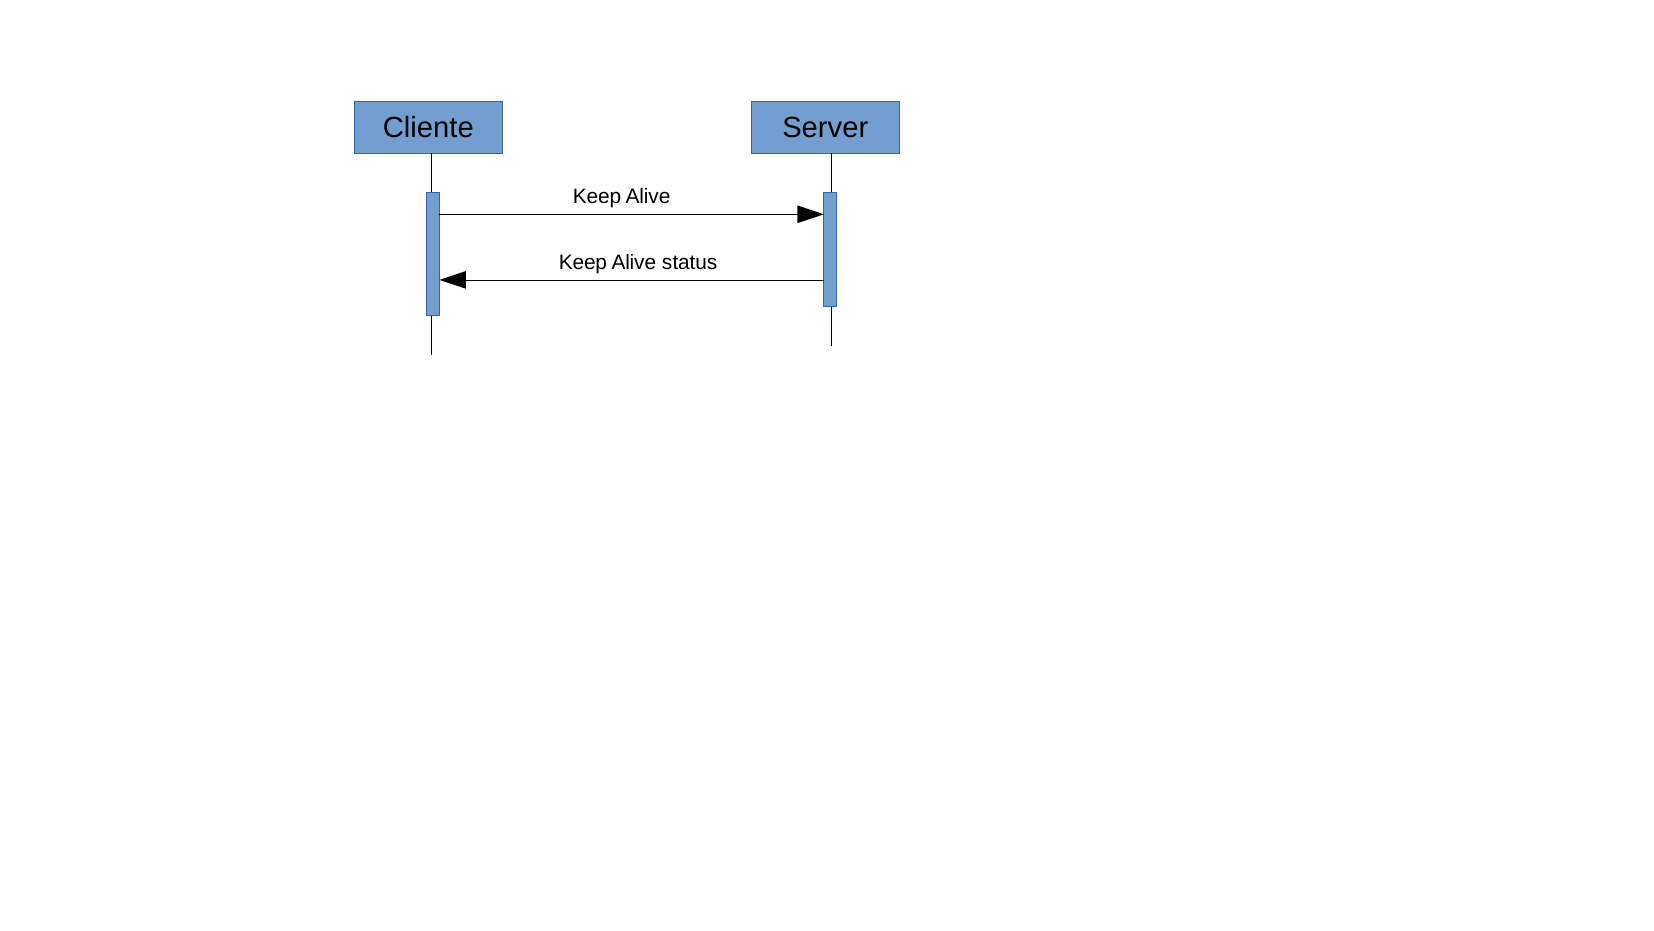

Server
Cliente
Keep Alive
Keep Alive status